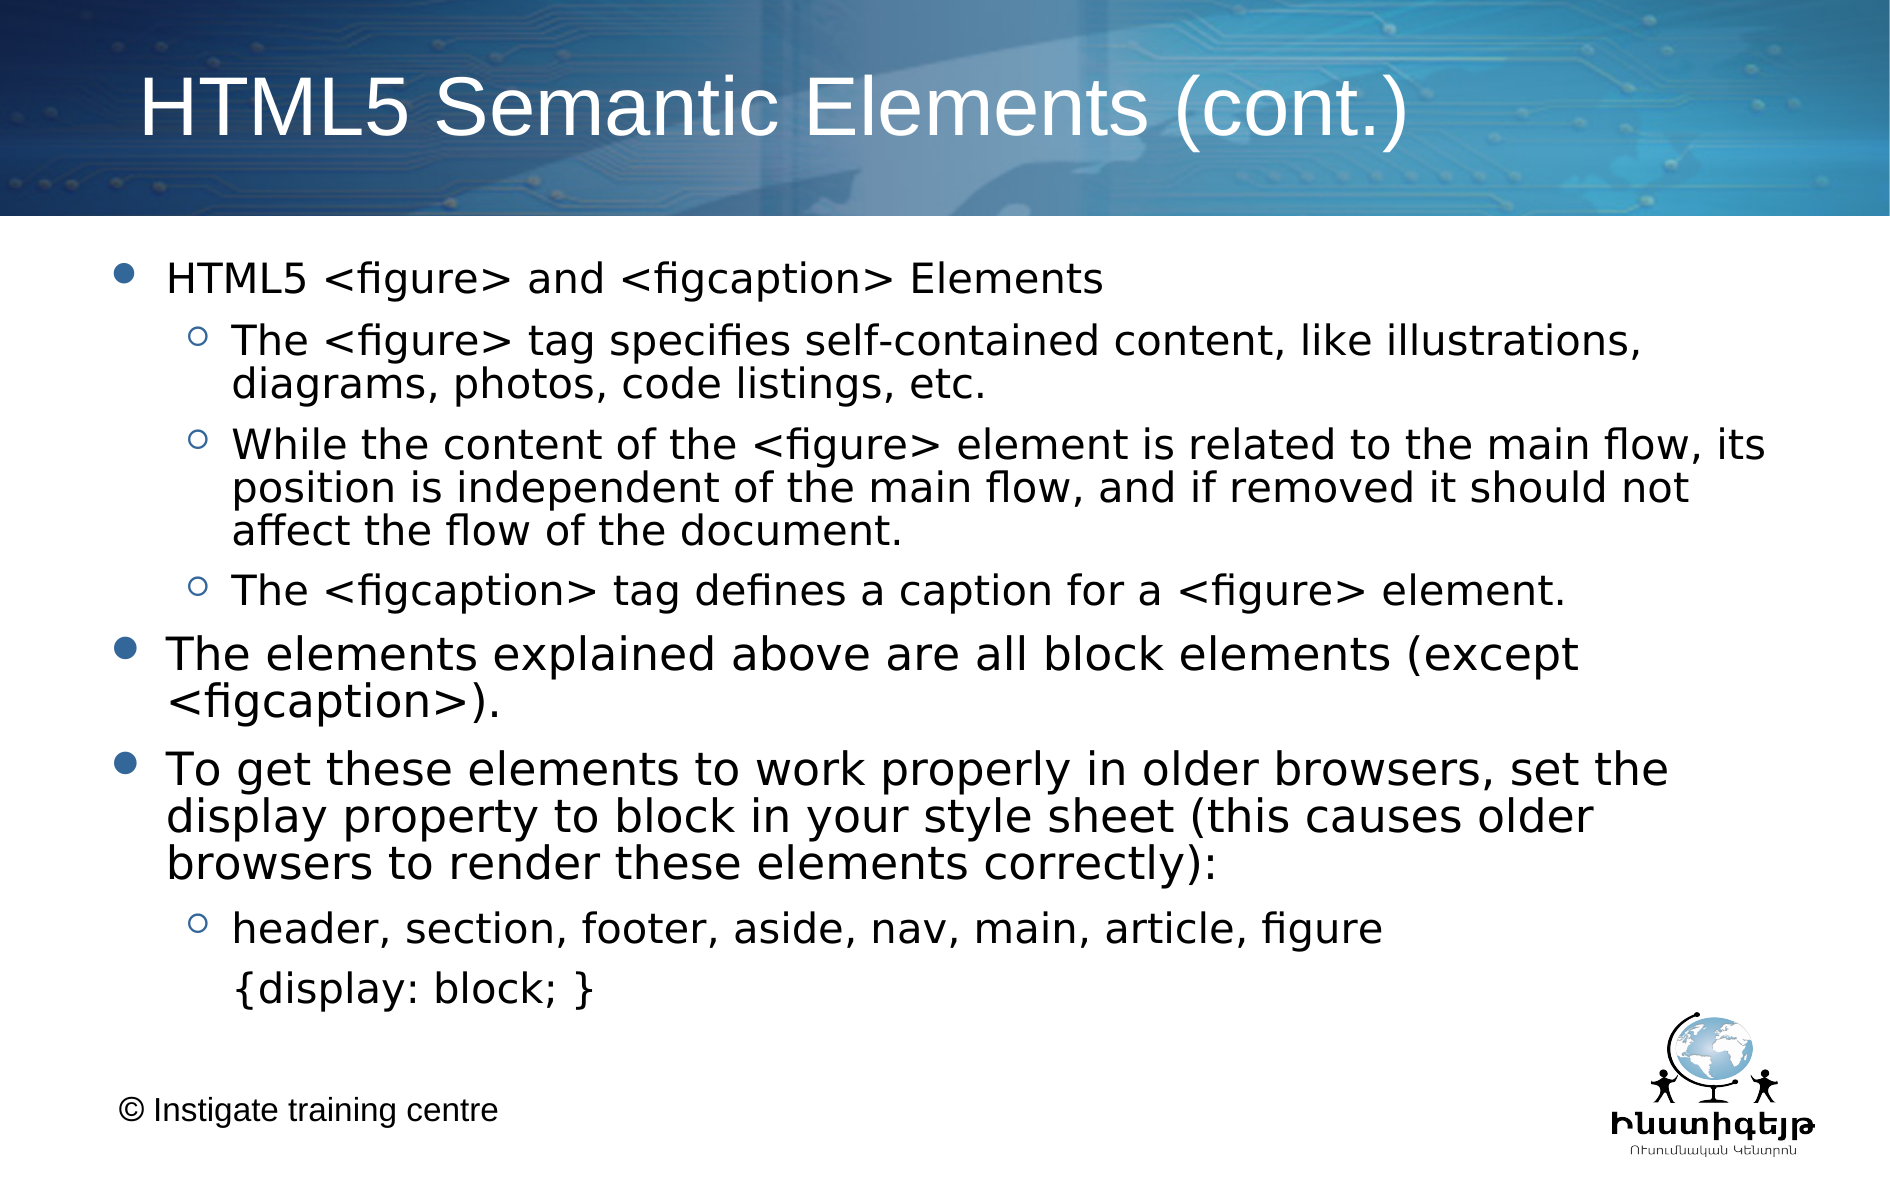

HTML5 Semantic Elements (cont.)
# HTML5 <figure> and <figcaption> Elements
The <figure> tag specifies self-contained content, like illustrations, diagrams, photos, code listings, etc.
While the content of the <figure> element is related to the main flow, its position is independent of the main flow, and if removed it should not affect the flow of the document.
The <figcaption> tag defines a caption for a <figure> element.
The elements explained above are all block elements (except <figcaption>).
To get these elements to work properly in older browsers, set the display property to block in your style sheet (this causes older browsers to render these elements correctly):
header, section, footer, aside, nav, main, article, figure
{display: block; }